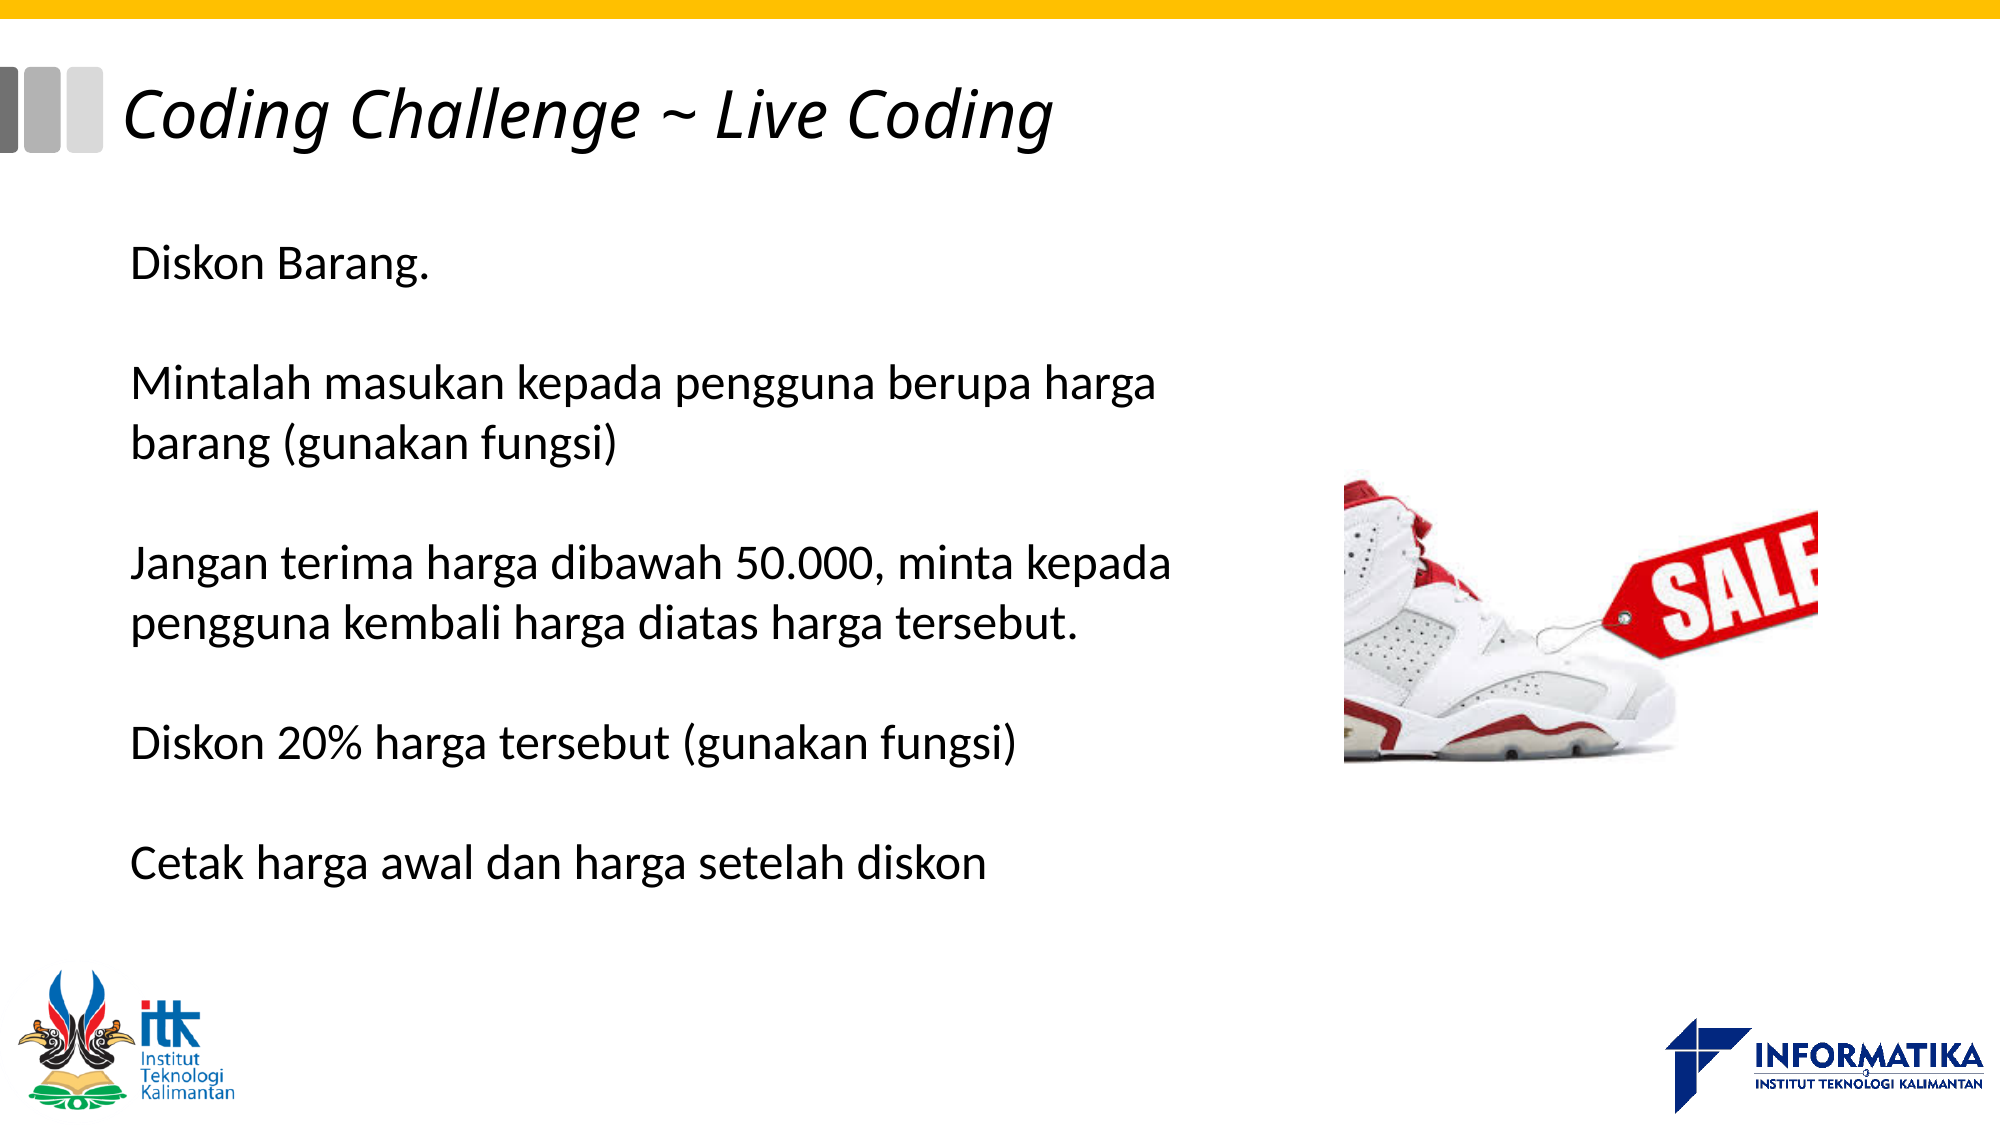

# Coding Challenge ~ Live Coding
Diskon Barang.
Mintalah masukan kepada pengguna berupa harga barang (gunakan fungsi)
Jangan terima harga dibawah 50.000, minta kepada pengguna kembali harga diatas harga tersebut.
Diskon 20% harga tersebut (gunakan fungsi)
Cetak harga awal dan harga setelah diskon